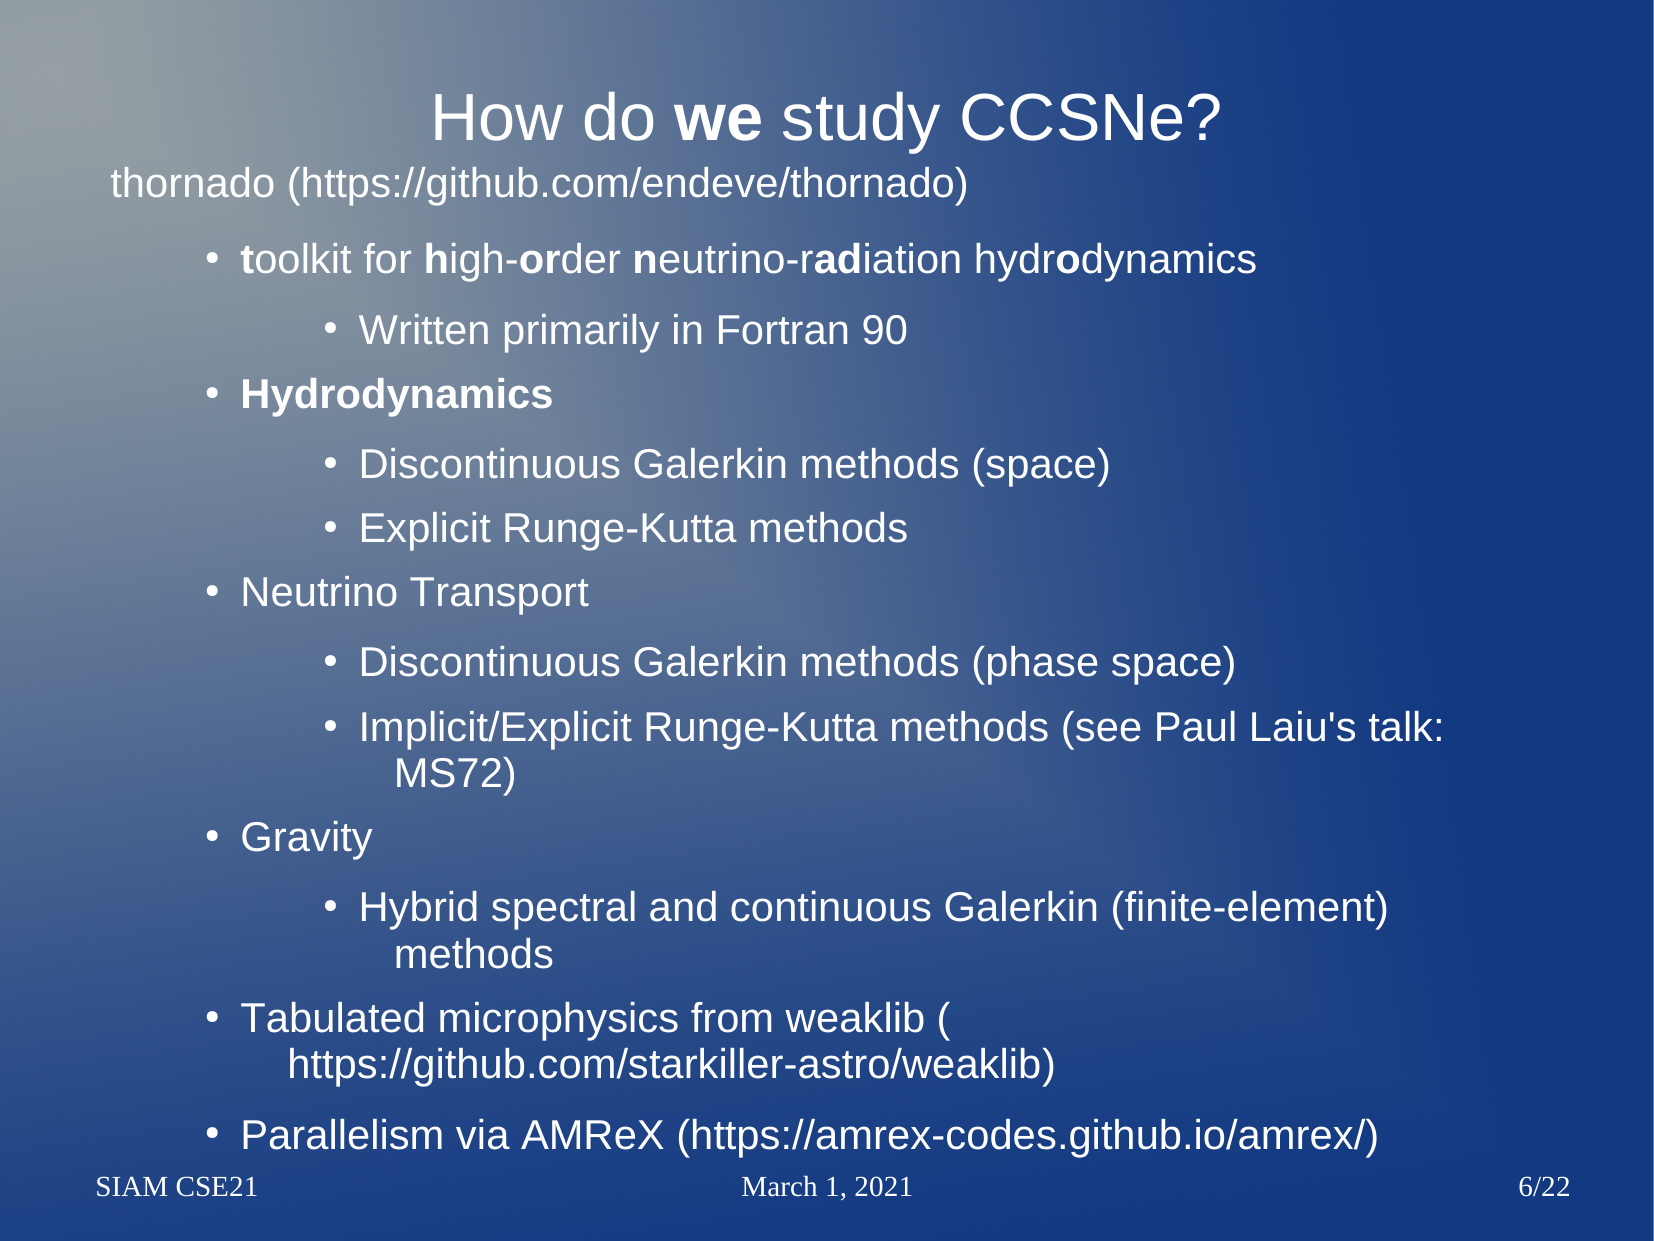

# How do we study CCSNe?
thornado (https://github.com/endeve/thornado)
toolkit for high-order neutrino-radiation hydrodynamics
Written primarily in Fortran 90
Hydrodynamics
Discontinuous Galerkin methods (space)
Explicit Runge-Kutta methods
Neutrino Transport
Discontinuous Galerkin methods (phase space)
Implicit/Explicit Runge-Kutta methods (see Paul Laiu's talk: MS72)
Gravity
Hybrid spectral and continuous Galerkin (finite-element) methods
Tabulated microphysics from weaklib (https://github.com/starkiller-astro/weaklib)
Parallelism via AMReX (https://amrex-codes.github.io/amrex/)
6